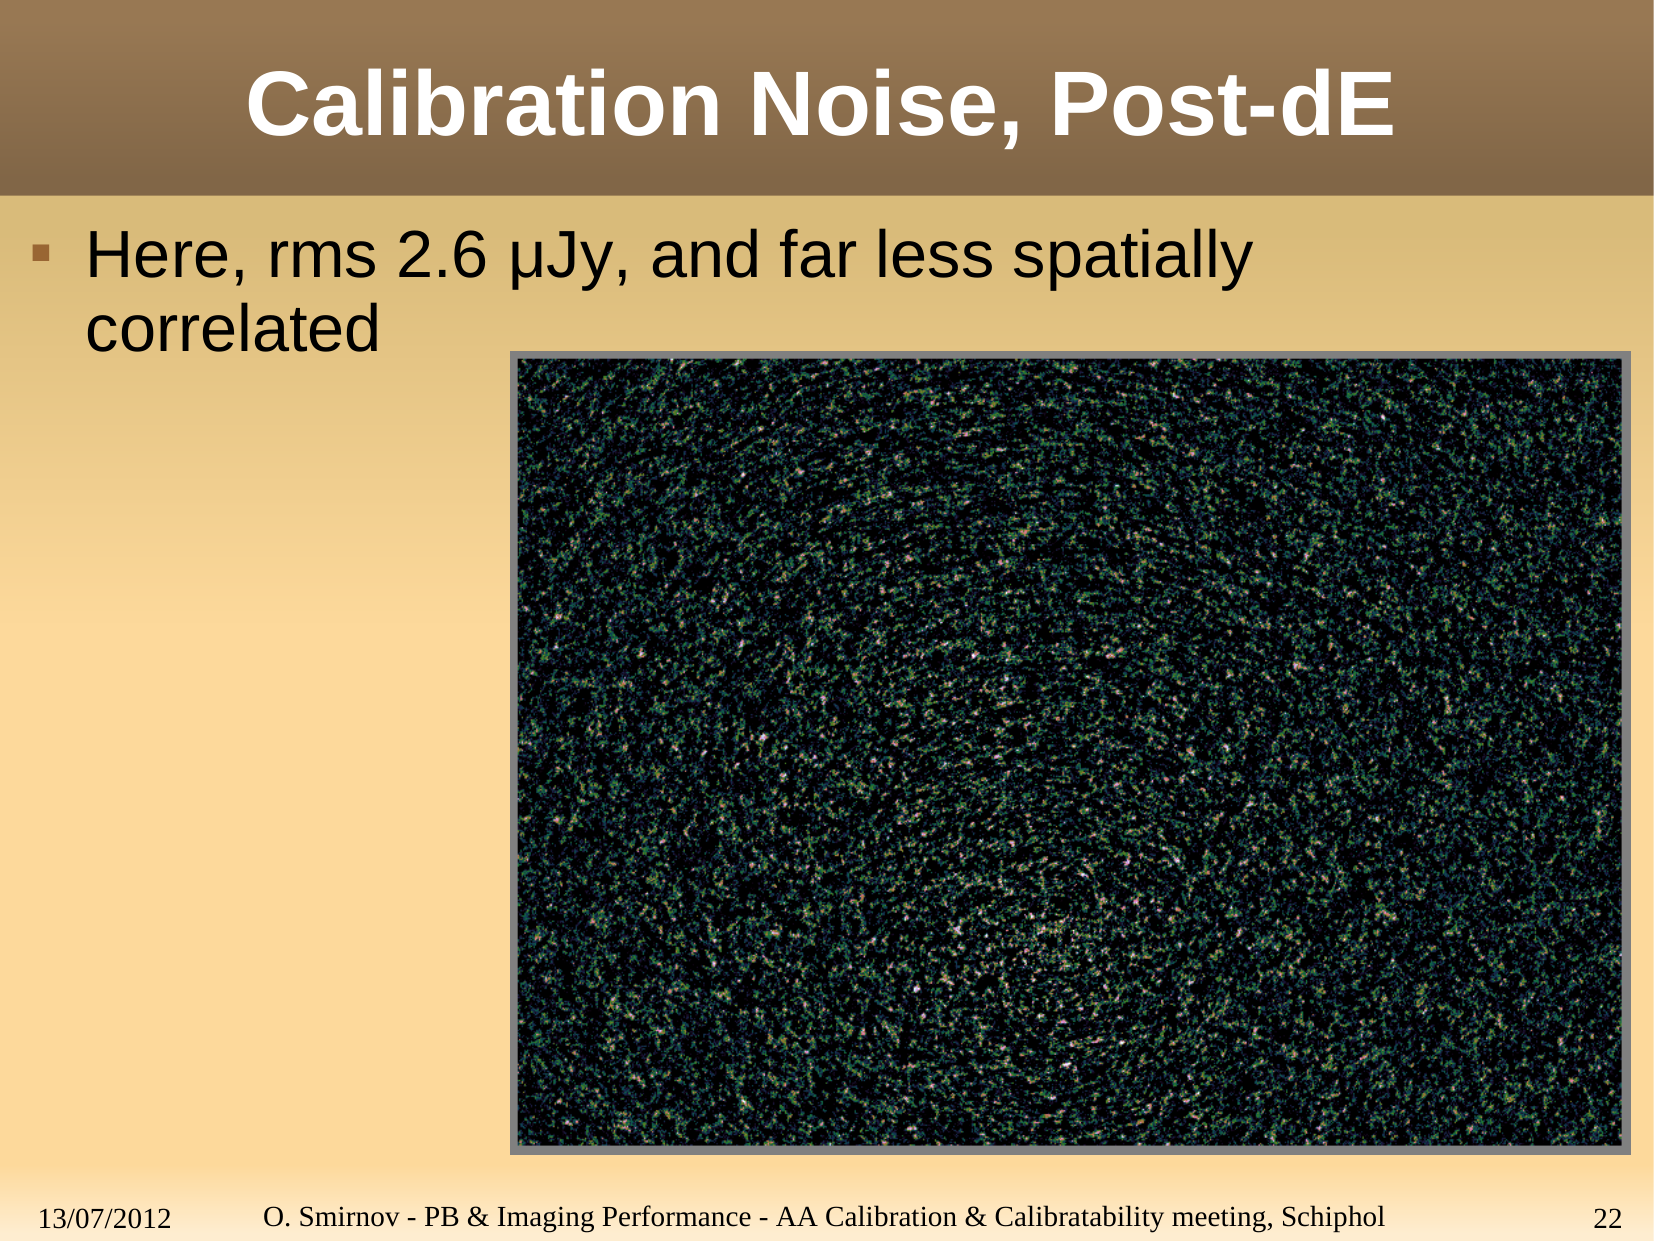

# Calibration Noise, Post-dE
Here, rms 2.6 μJy, and far less spatially correlated
O. Smirnov - PB & Imaging Performance - AA Calibration & Calibratability meeting, Schiphol
13/07/2012
22